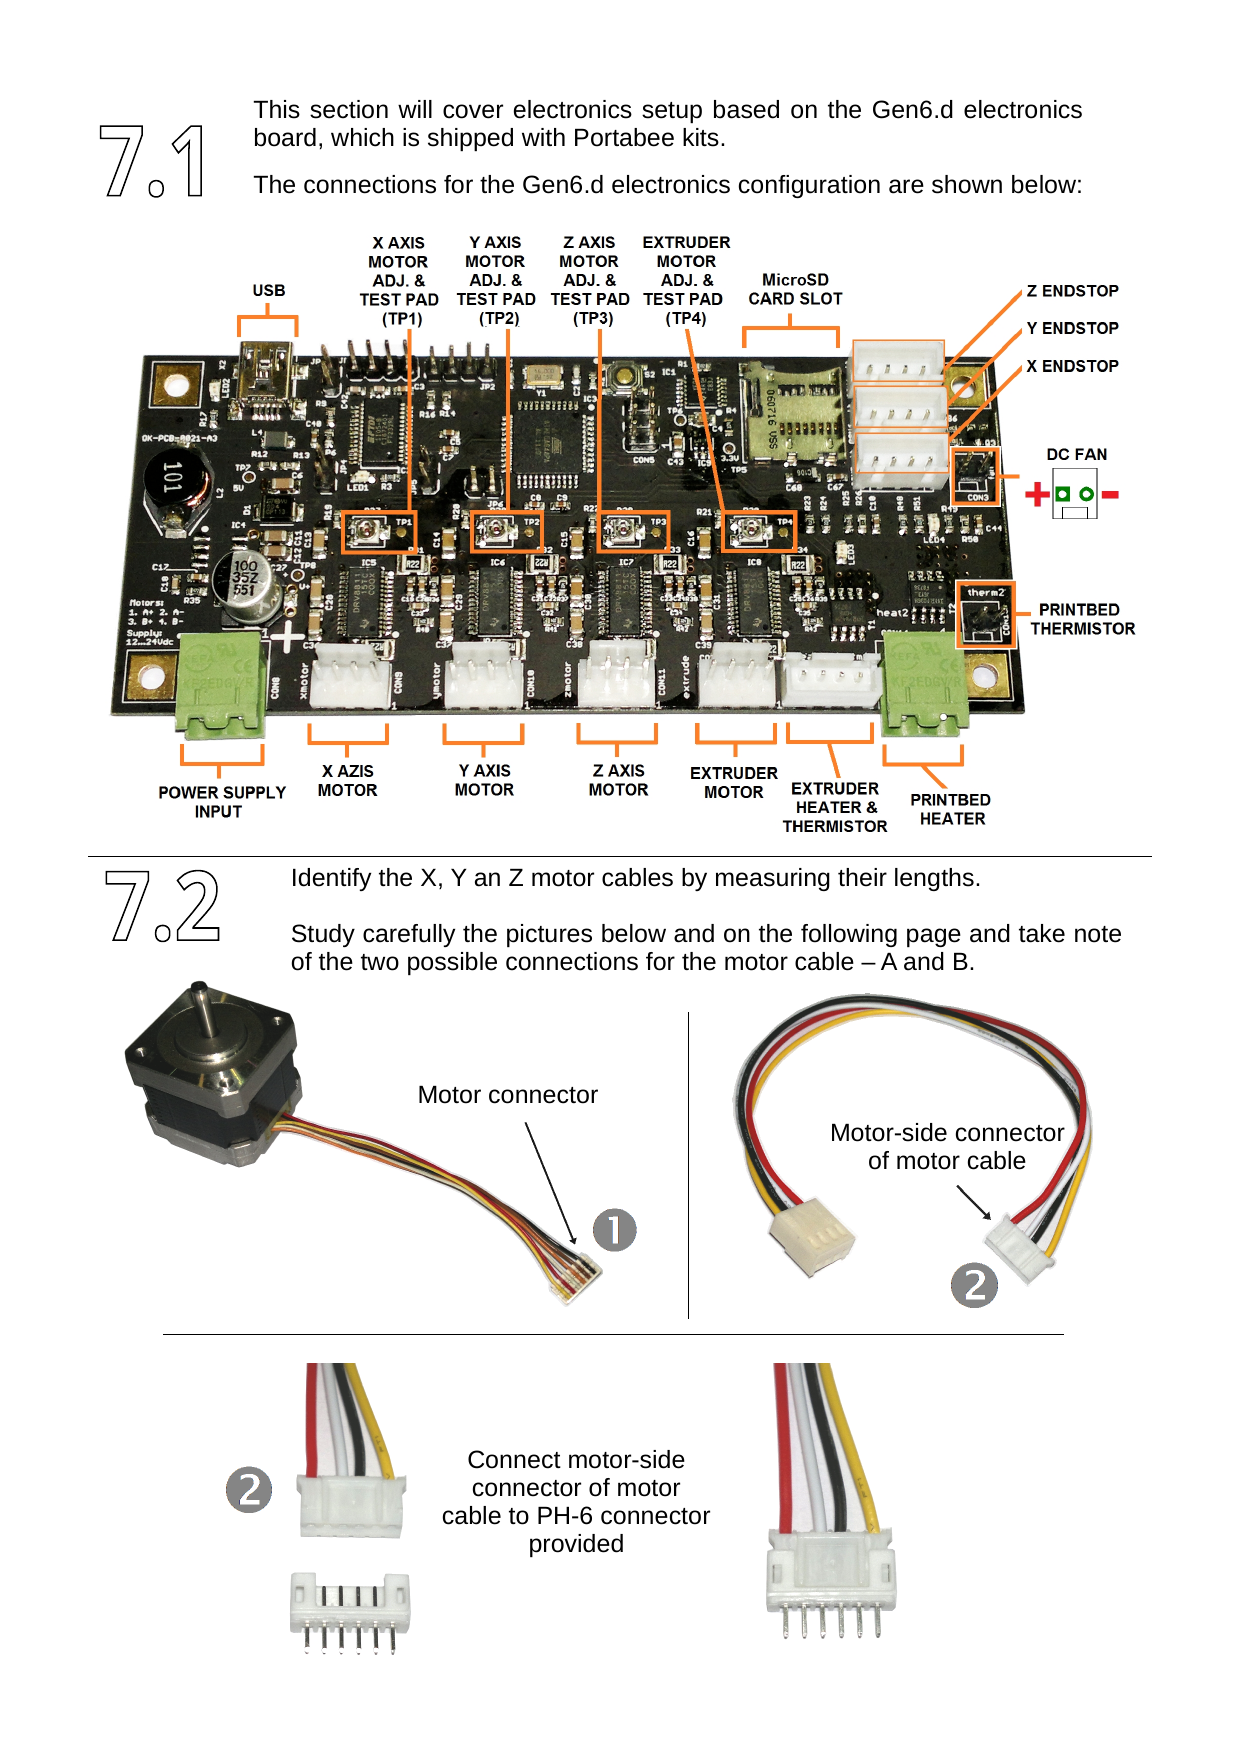

This section will cover electronics setup based on the Gen6.d electronics board, which is shipped with Portabee kits.
The connections for the Gen6.d electronics configuration are shown below:
7.1
Identify the X, Y an Z motor cables by measuring their lengths.
Study carefully the pictures below and on the following page and take note of the two possible connections for the motor cable – A and B.
7.2
Motor connector
Motor-side connector
of motor cable
Connect motor-side
connector of motor
cable to PH-6 connector
provided